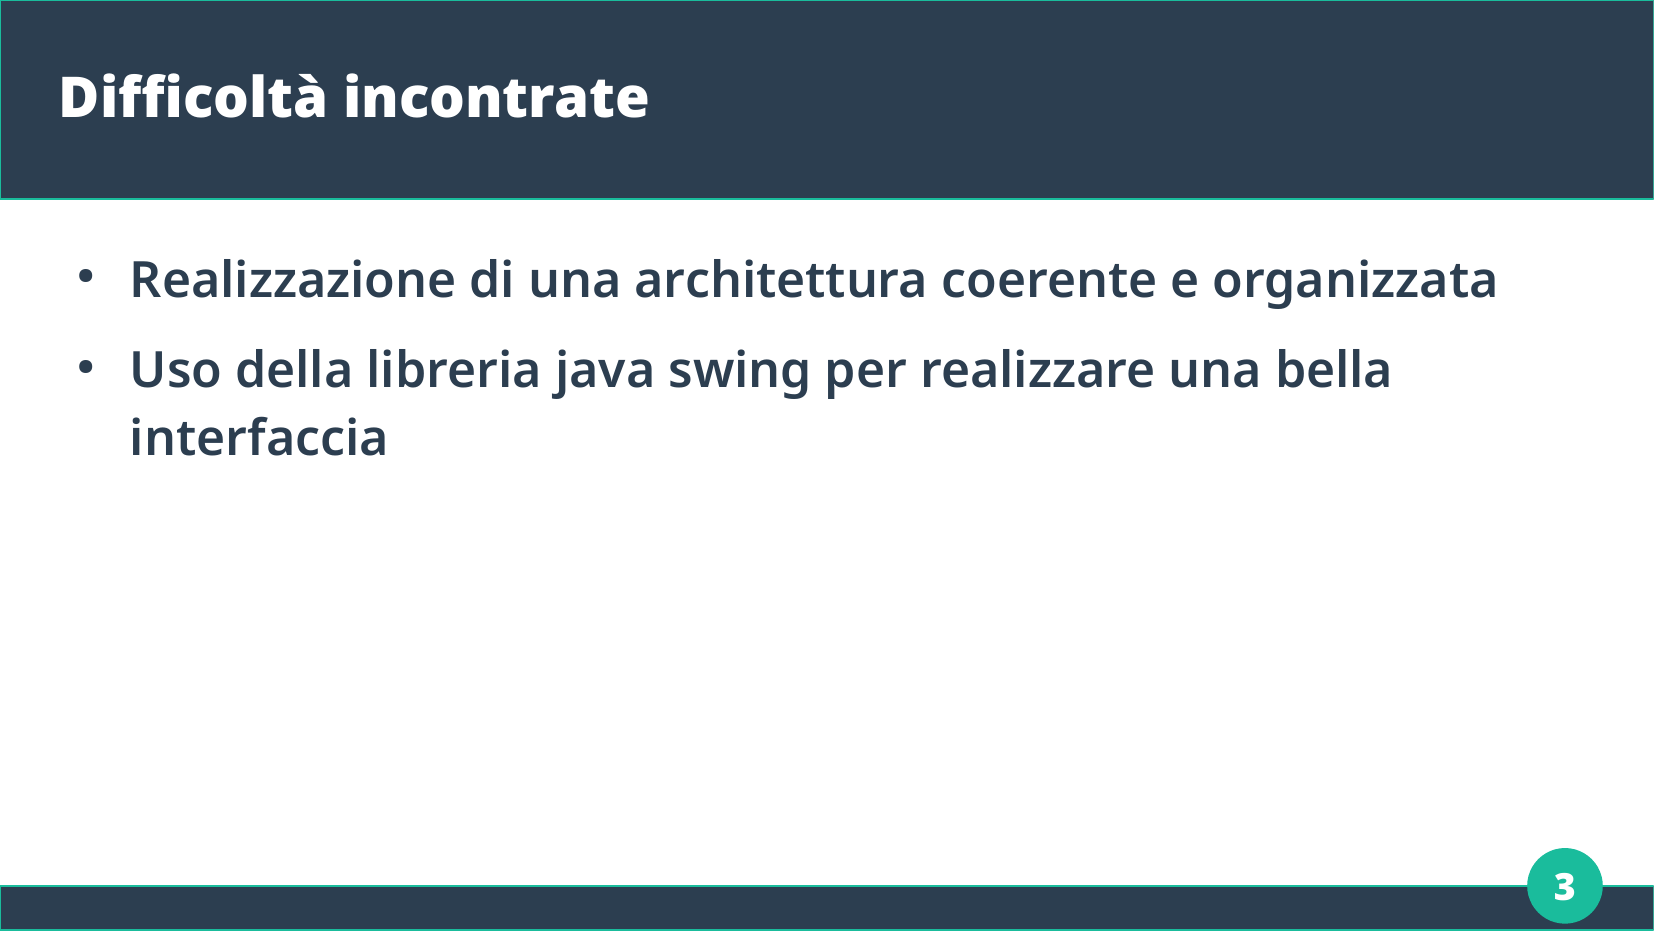

# Difficoltà incontrate
Realizzazione di una architettura coerente e organizzata
Uso della libreria java swing per realizzare una bella interfaccia
3